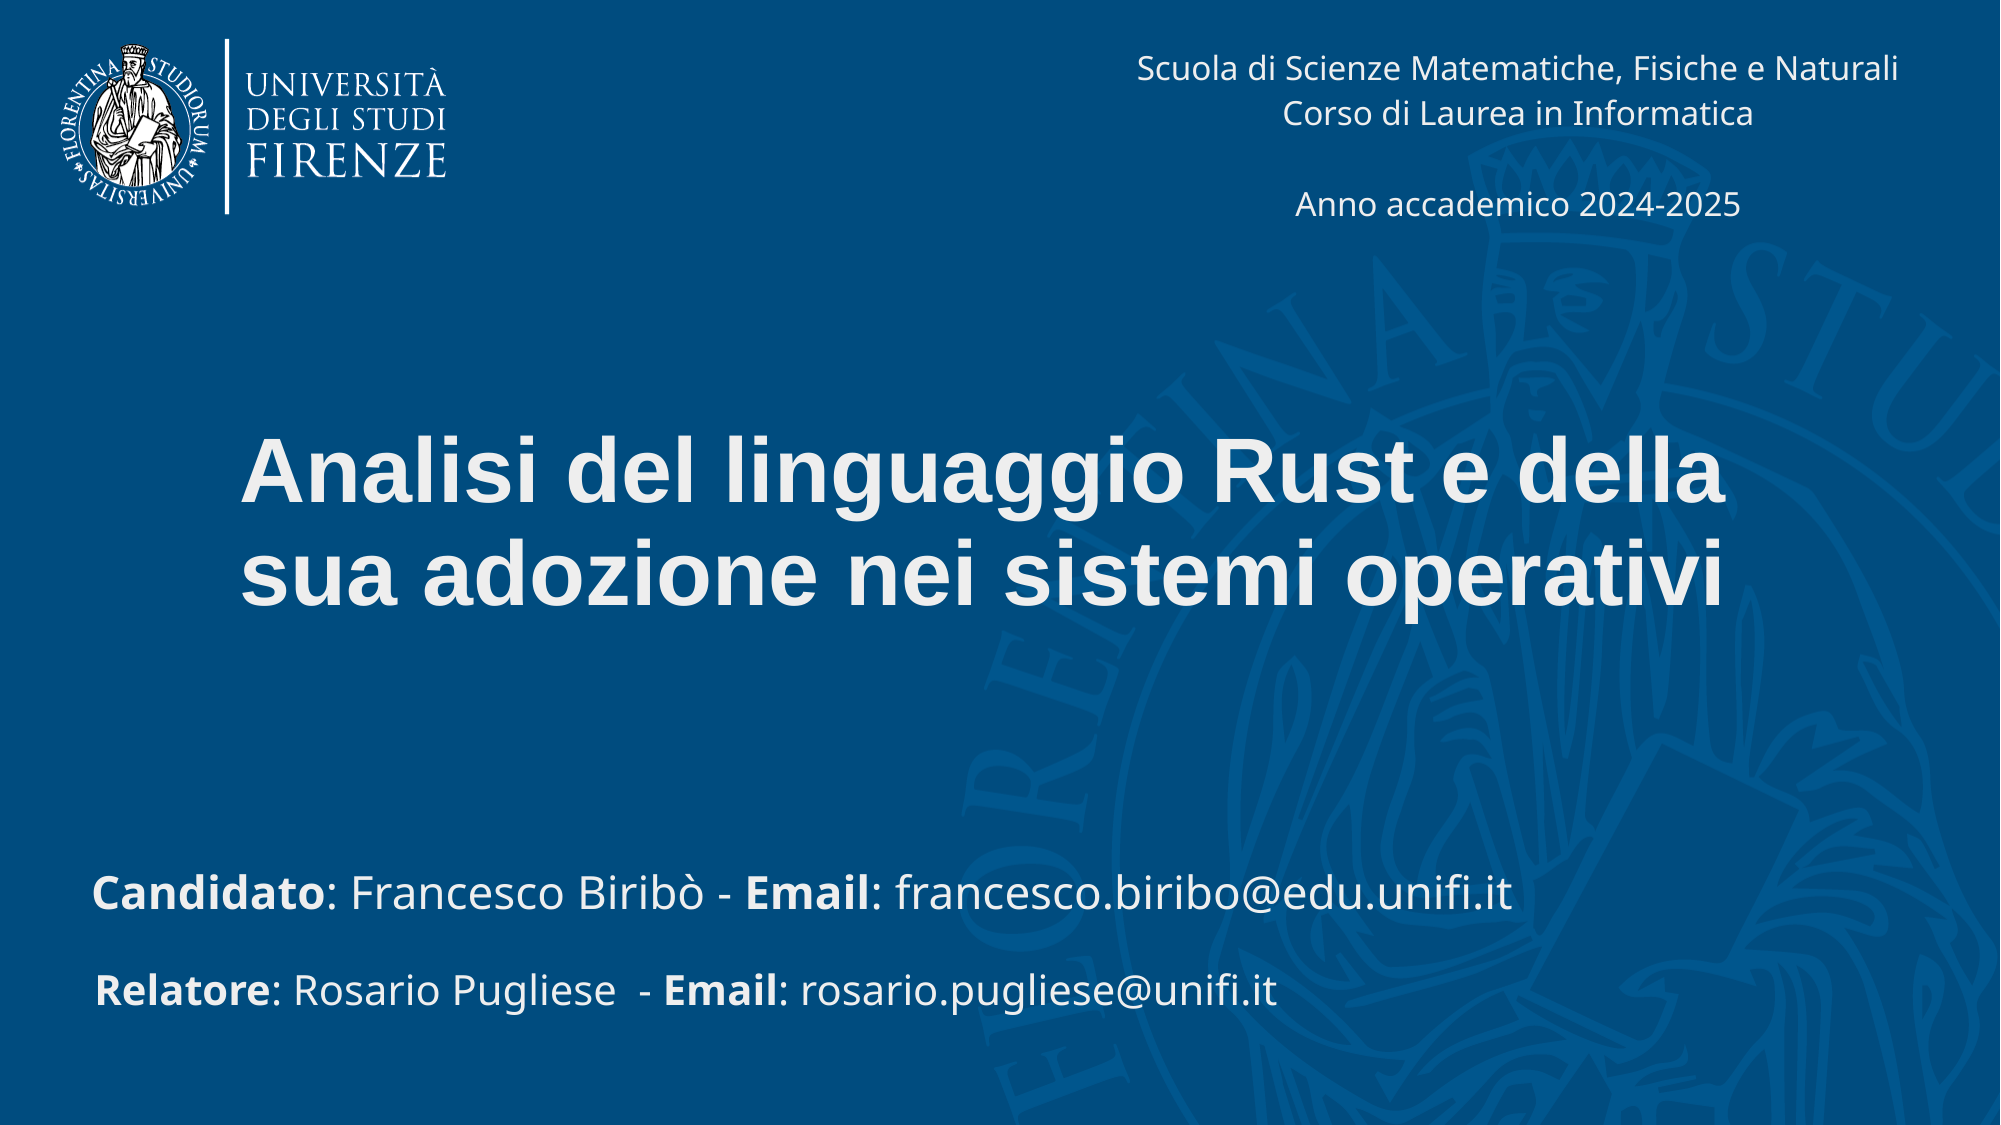

Scuola di Scienze Matematiche, Fisiche e Naturali
Corso di Laurea in Informatica
Anno accademico 2024-2025
Analisi del linguaggio Rust e della
sua adozione nei sistemi operativi
Candidato: Francesco Biribò - Email: francesco.biribo@edu.unifi.it
# Relatore: Rosario Pugliese - Email: rosario.pugliese@unifi.it